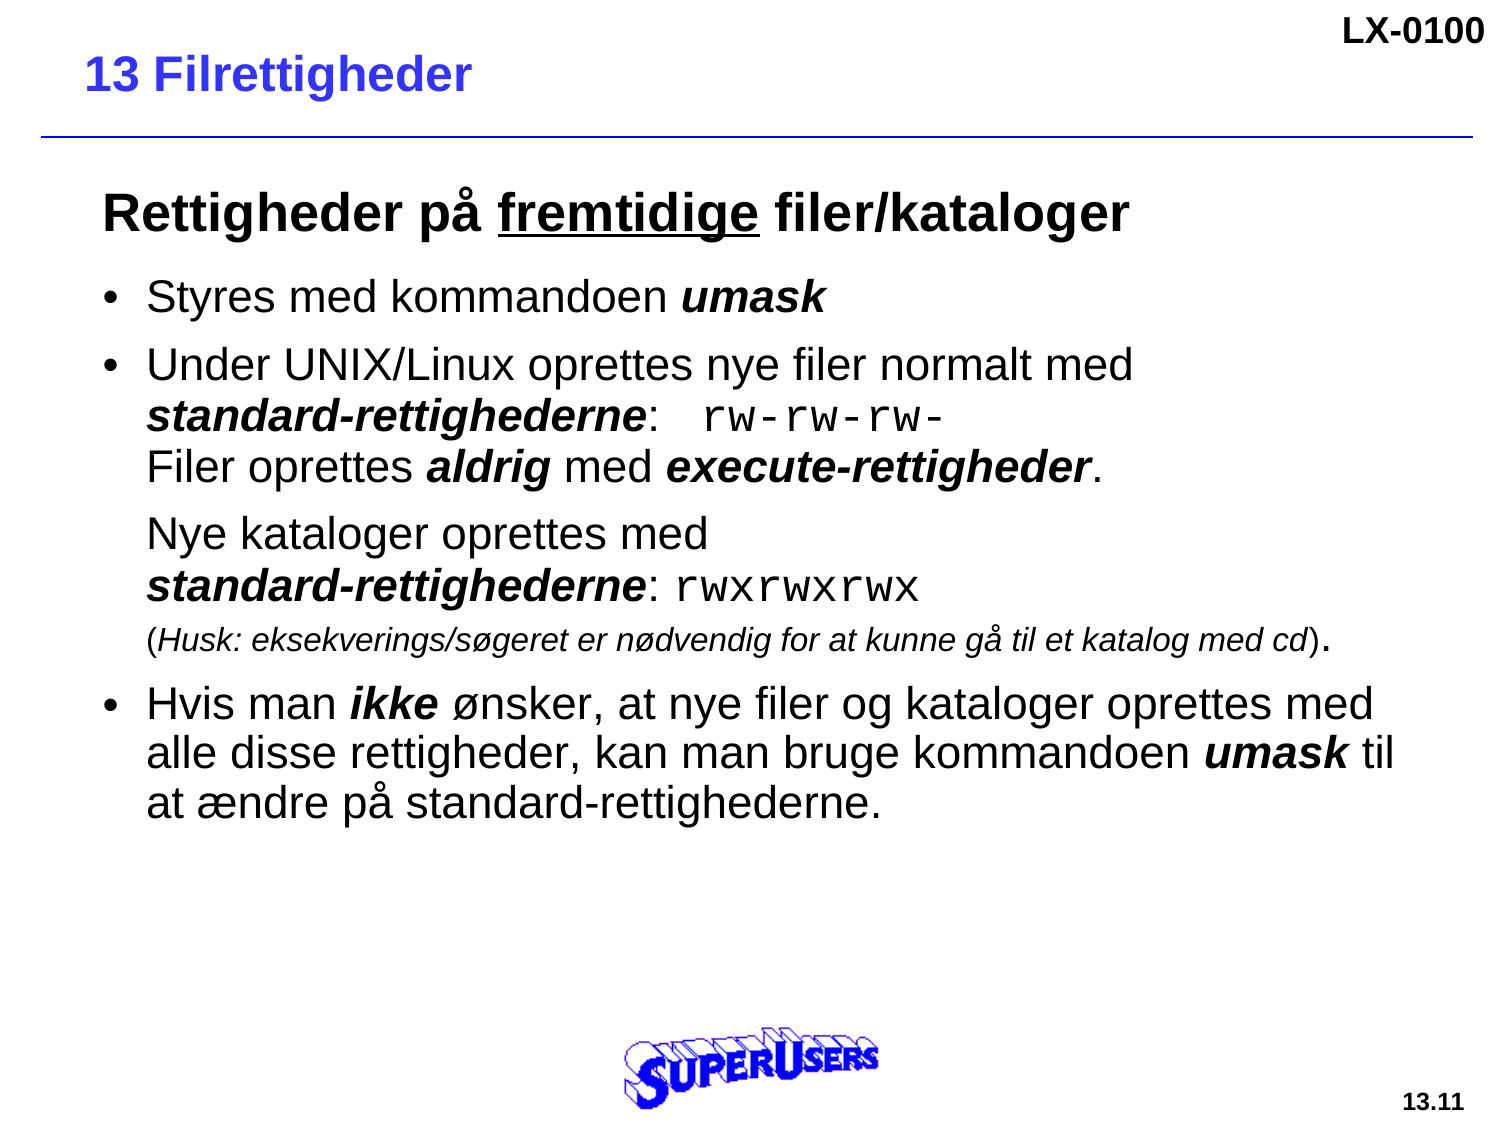

# 13 Filrettigheder
Rettigheder på fremtidige filer/kataloger
Styres med kommandoen umask
Under UNIX/Linux oprettes nye filer normalt med
standard-rettig­hederne: rw-rw-rw-
Filer oprettes aldrig med execute-rettigheder.
Nye kataloger oprettes med
stan­dard-rettighederne: rwxrwxrwx
(Husk: eksekverings/søge­ret er nødvendig for at kunne gå til et katalog med cd).
Hvis man ikke ønsker, at nye filer og kataloger oprettes med alle disse rettigheder, kan man bruge kommandoen umask til at ændre på stan­dard-rettighederne.